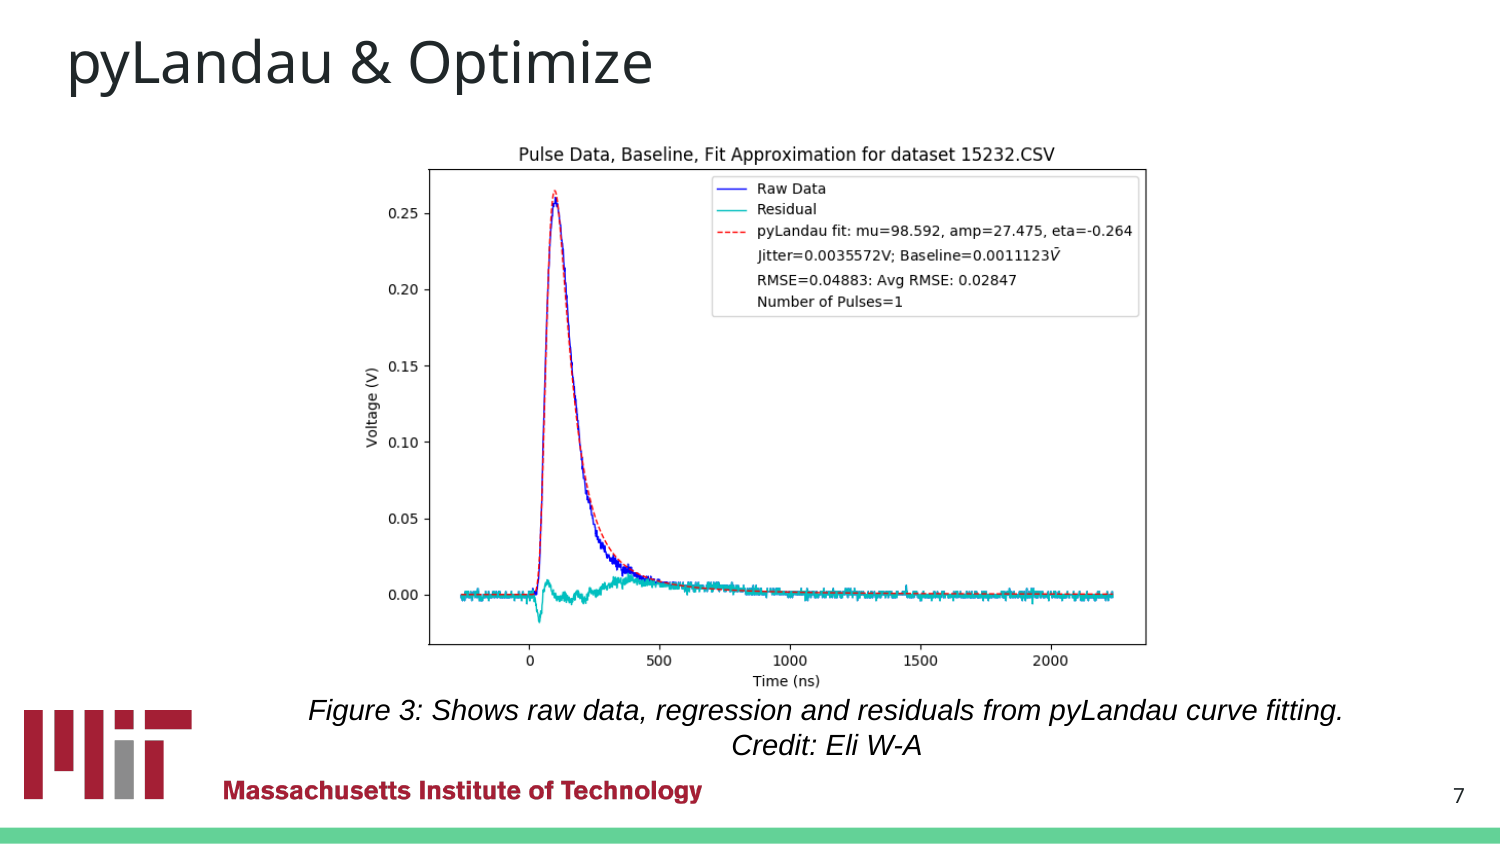

# pyLandau & Optimize
Figure 3: Shows raw data, regression and residuals from pyLandau curve fitting.
Credit: Eli W-A